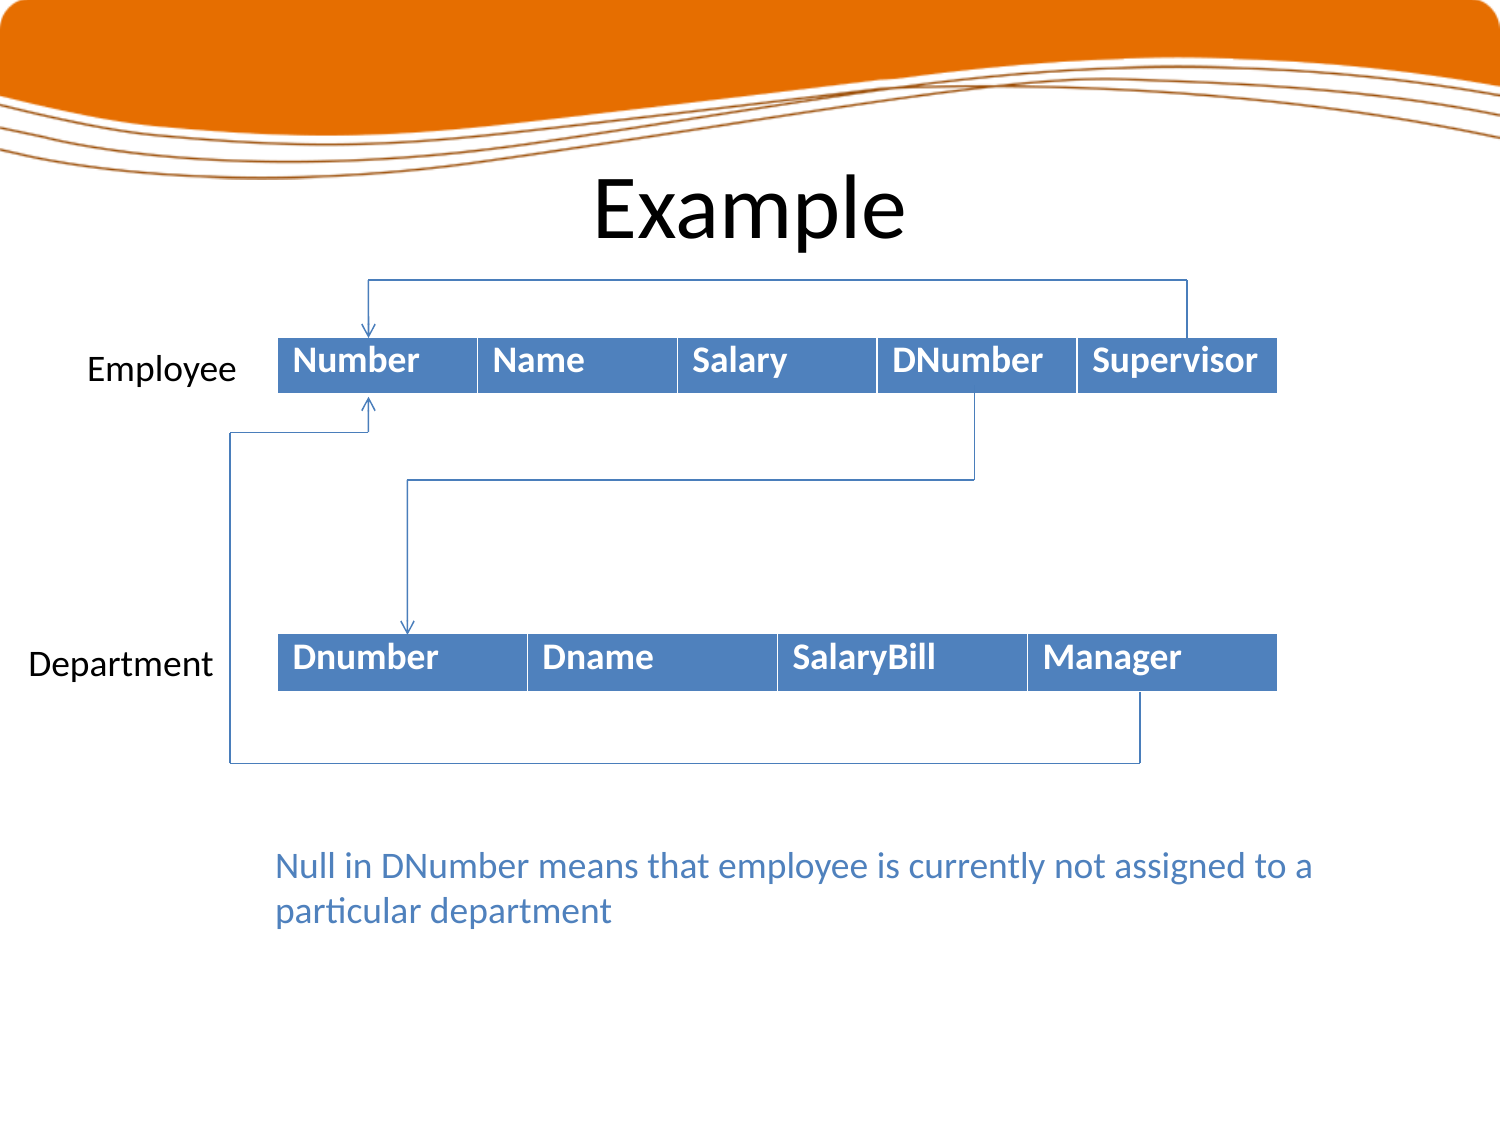

# Example
Employee
| Number | Name | Salary | DNumber | Supervisor |
| --- | --- | --- | --- | --- |
Department
| Dnumber | Dname | SalaryBill | Manager |
| --- | --- | --- | --- |
Null in DNumber means that employee is currently not assigned to a
particular department